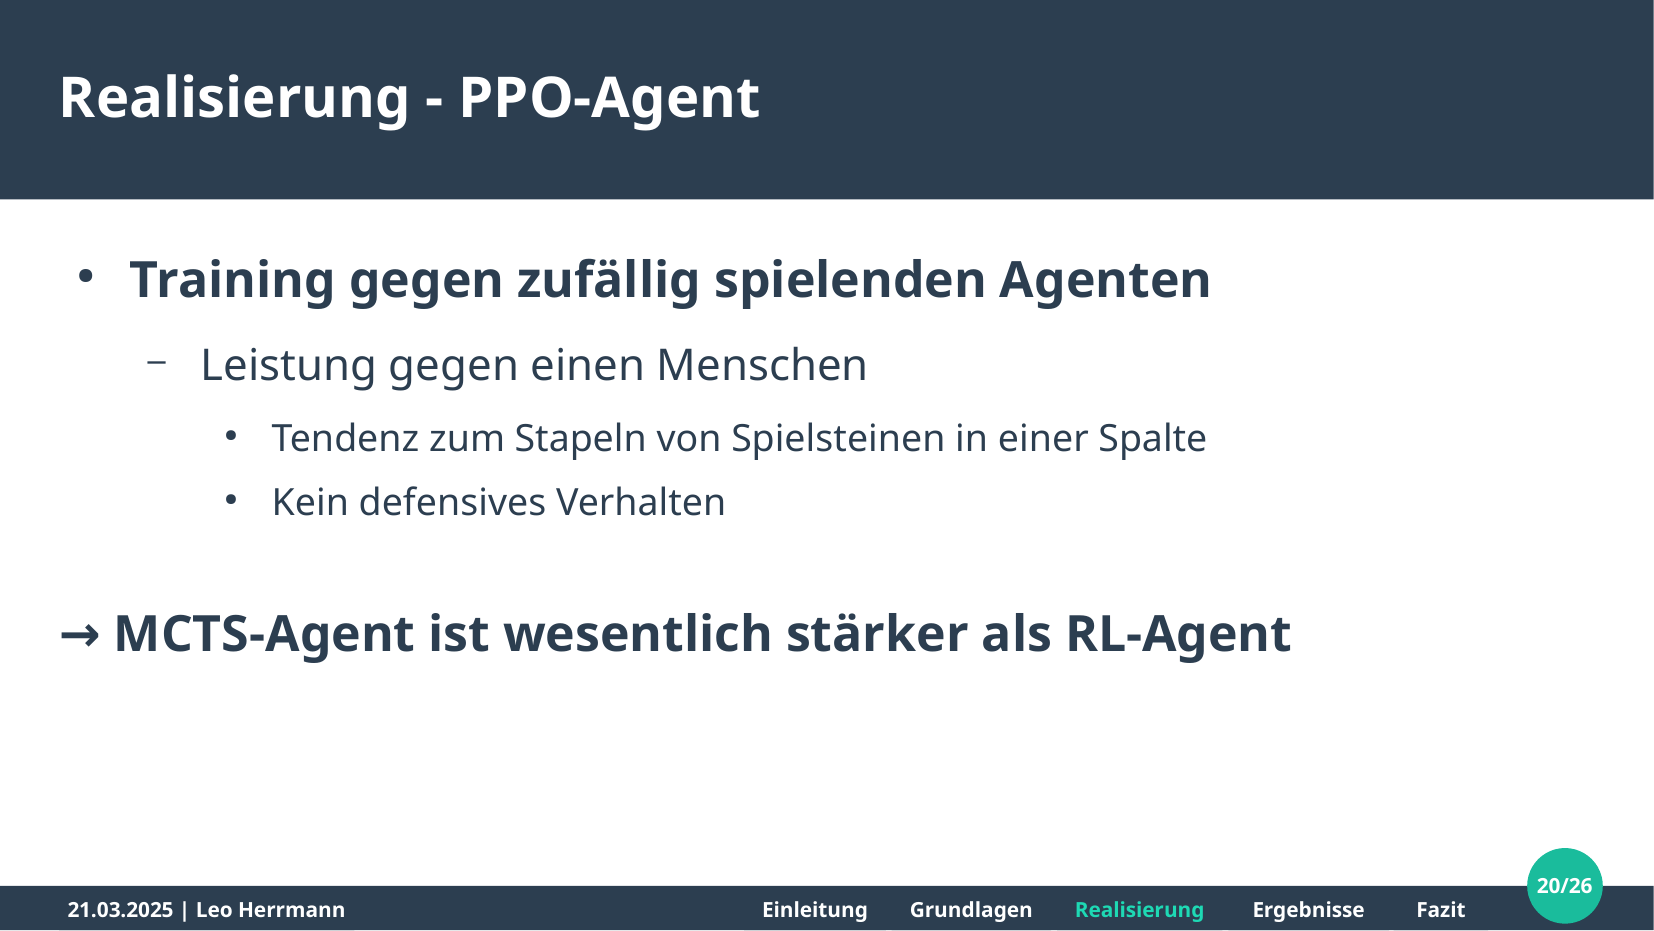

# Realisierung - PPO-Agent
Training gegen zufällig spielenden Agenten
Leistung gegen einen Menschen
Tendenz zum Stapeln von Spielsteinen in einer Spalte
Kein defensives Verhalten
→ MCTS-Agent ist wesentlich stärker als RL-Agent
Einleitung
Grundlagen
Realisierung
Ergebnisse
Fazit